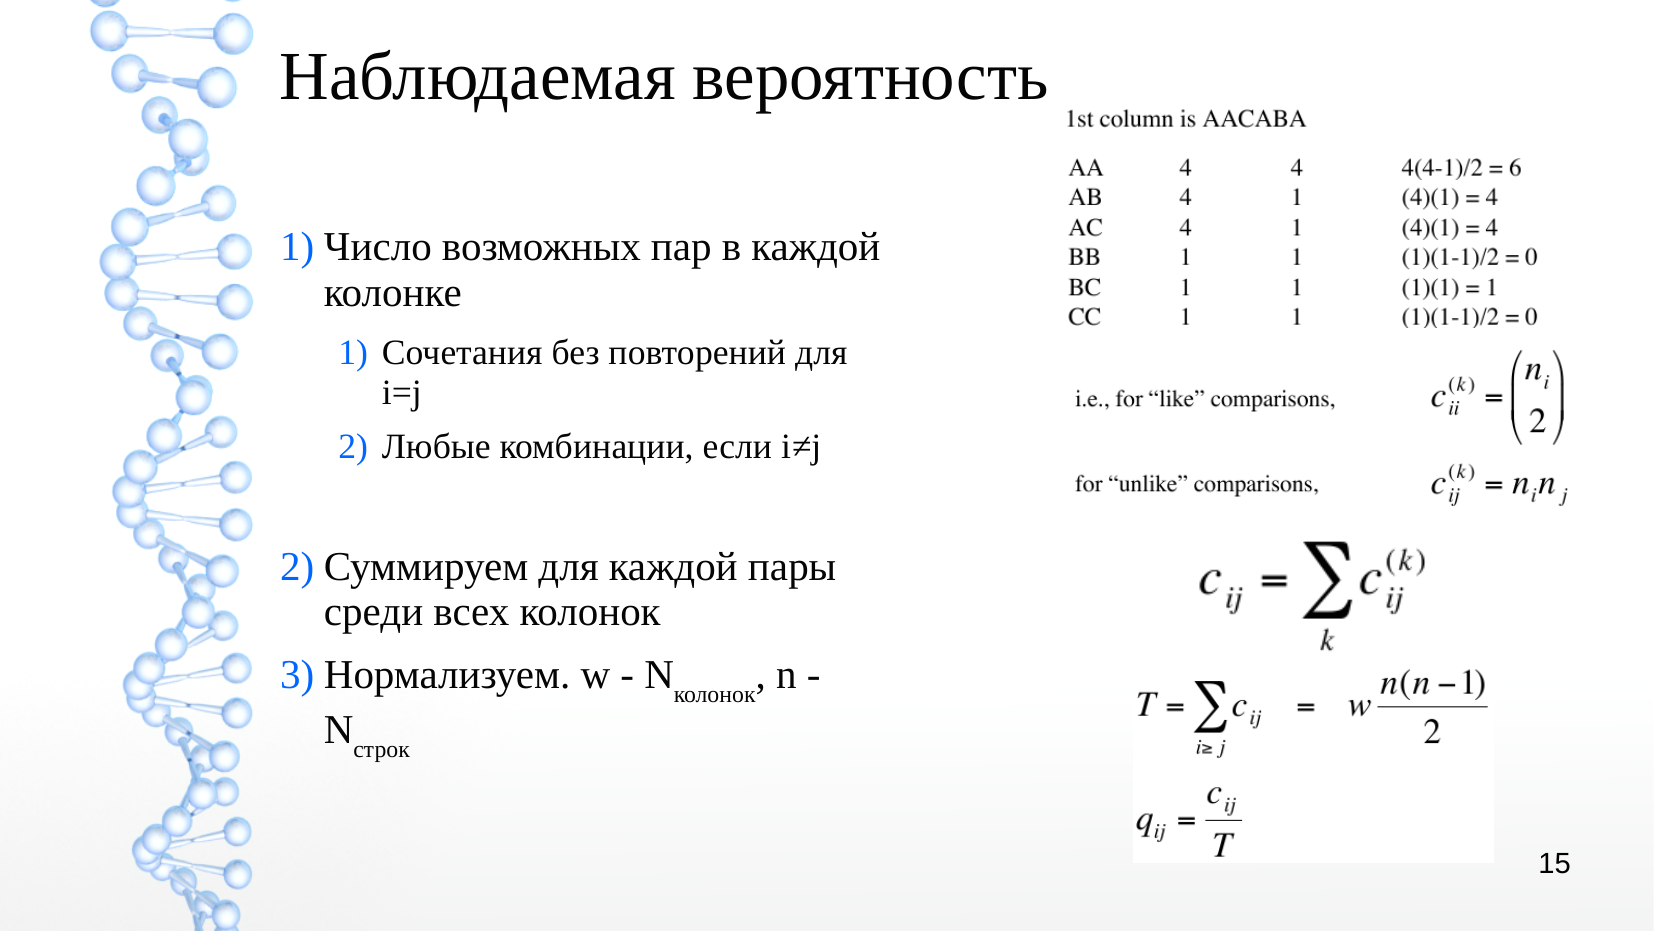

# Наблюдаемая вероятность
Число возможных пар в каждой колонке
Сочетания без повторений для i=j
Любые комбинации, если i≠j
Суммируем для каждой пары среди всех колонок
Нормализуем. w - Nколонок, n - Nстрок
15